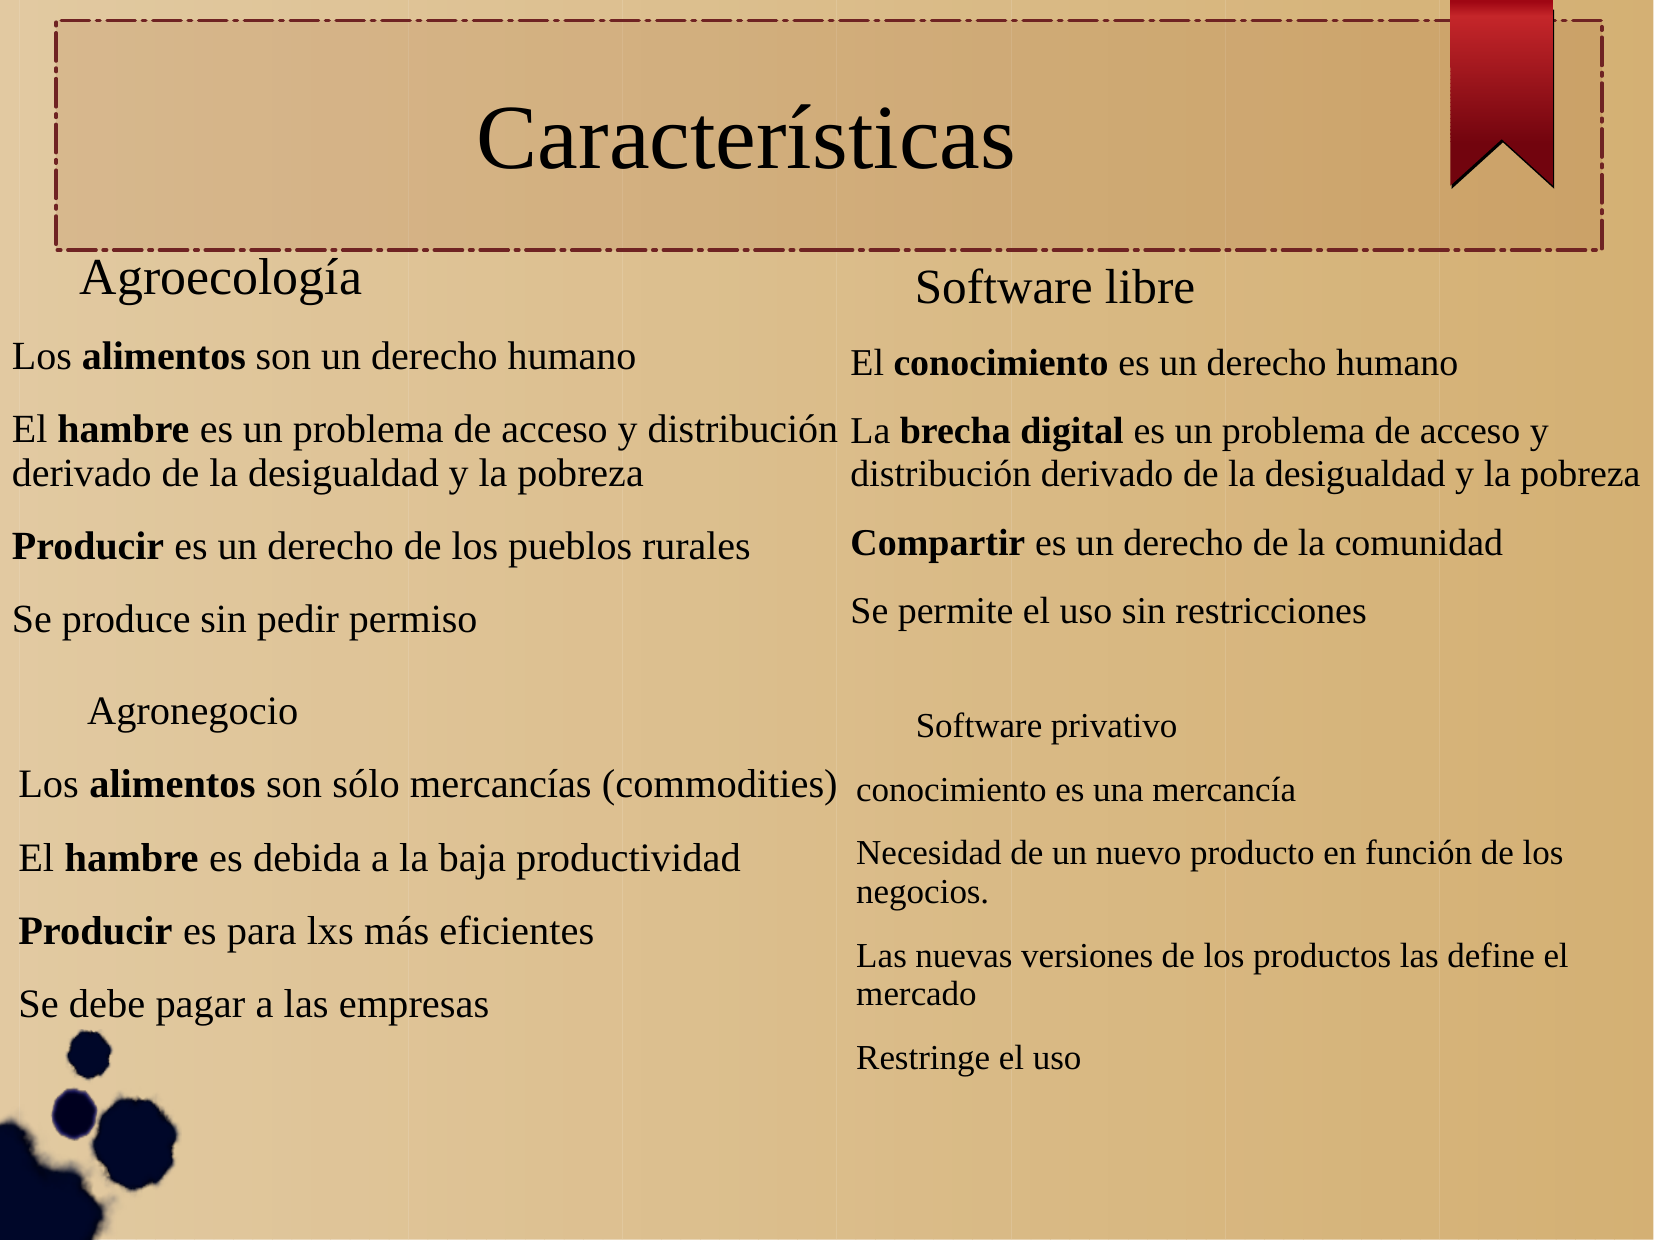

# Características
Agroecología
Los alimentos son un derecho humano
El hambre es un problema de acceso y distribución derivado de la desigualdad y la pobreza
Producir es un derecho de los pueblos rurales
Se produce sin pedir permiso
Software libre
El conocimiento es un derecho humano
La brecha digital es un problema de acceso y distribución derivado de la desigualdad y la pobreza
Compartir es un derecho de la comunidad
Se permite el uso sin restricciones
Agronegocio
Los alimentos son sólo mercancías (commodities)
El hambre es debida a la baja productividad
Producir es para lxs más eficientes
Se debe pagar a las empresas
Software privativo
conocimiento es una mercancía
Necesidad de un nuevo producto en función de los negocios.
Las nuevas versiones de los productos las define el mercado
Restringe el uso